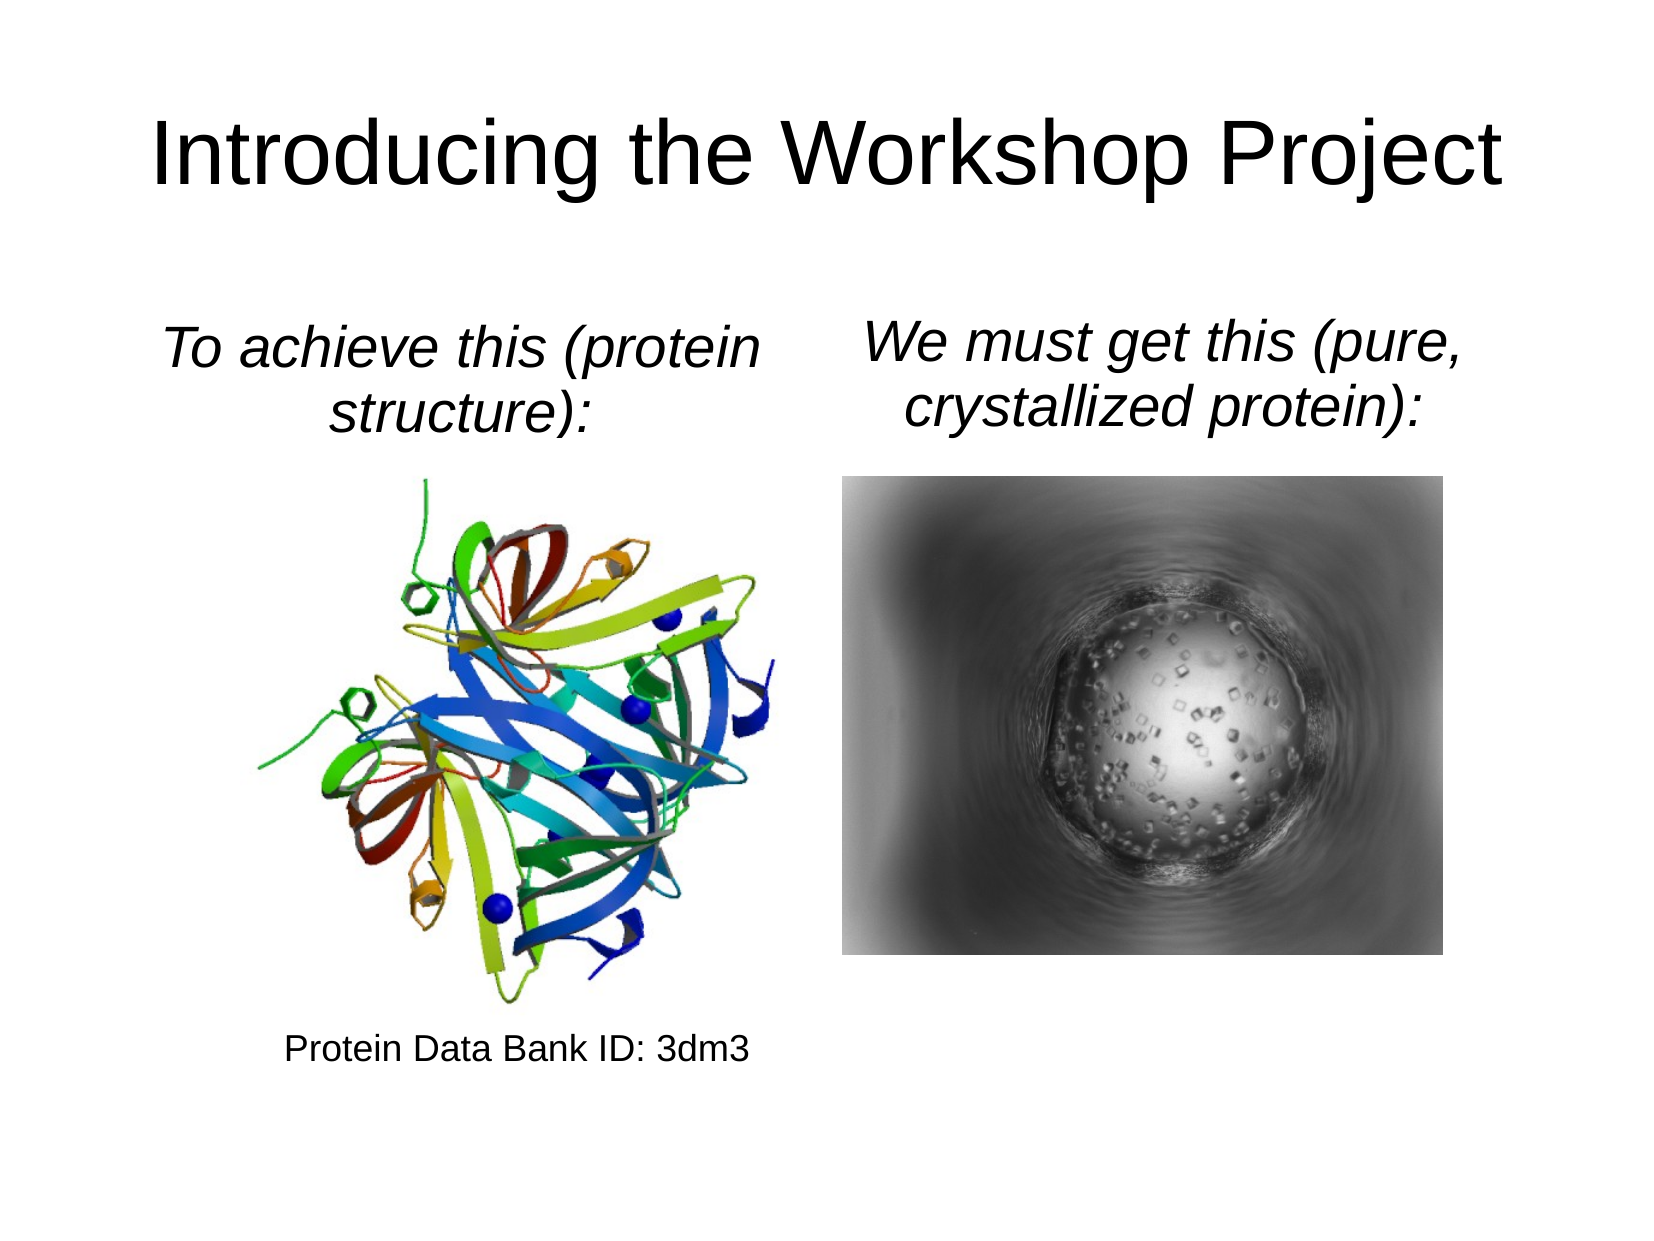

# Introducing the Workshop Project
We must get this (pure, crystallized protein):
To achieve this (protein structure):
Protein Data Bank ID: 3dm3